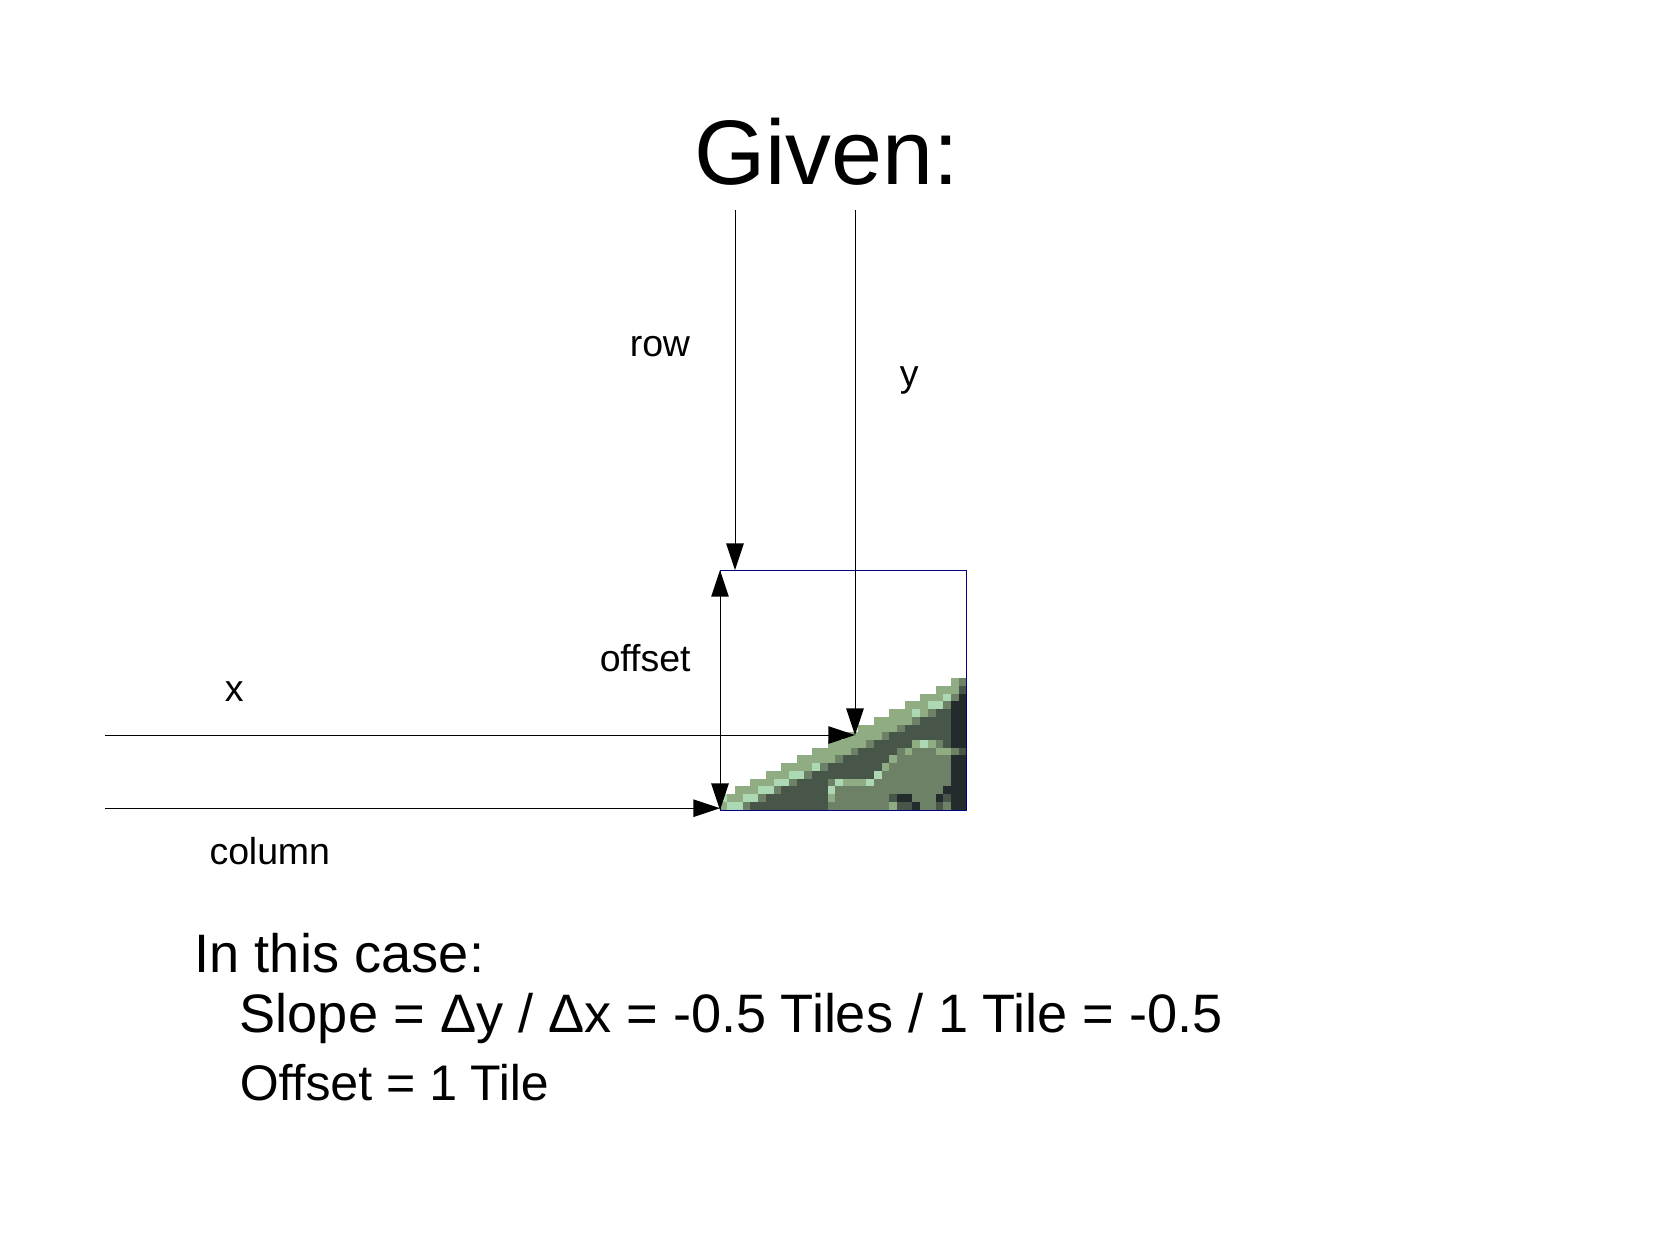

# Given:
row
y
offset
x
column
In this case:
 Slope = Δy / Δx = -0.5 Tiles / 1 Tile = -0.5
Offset = 1 Tile